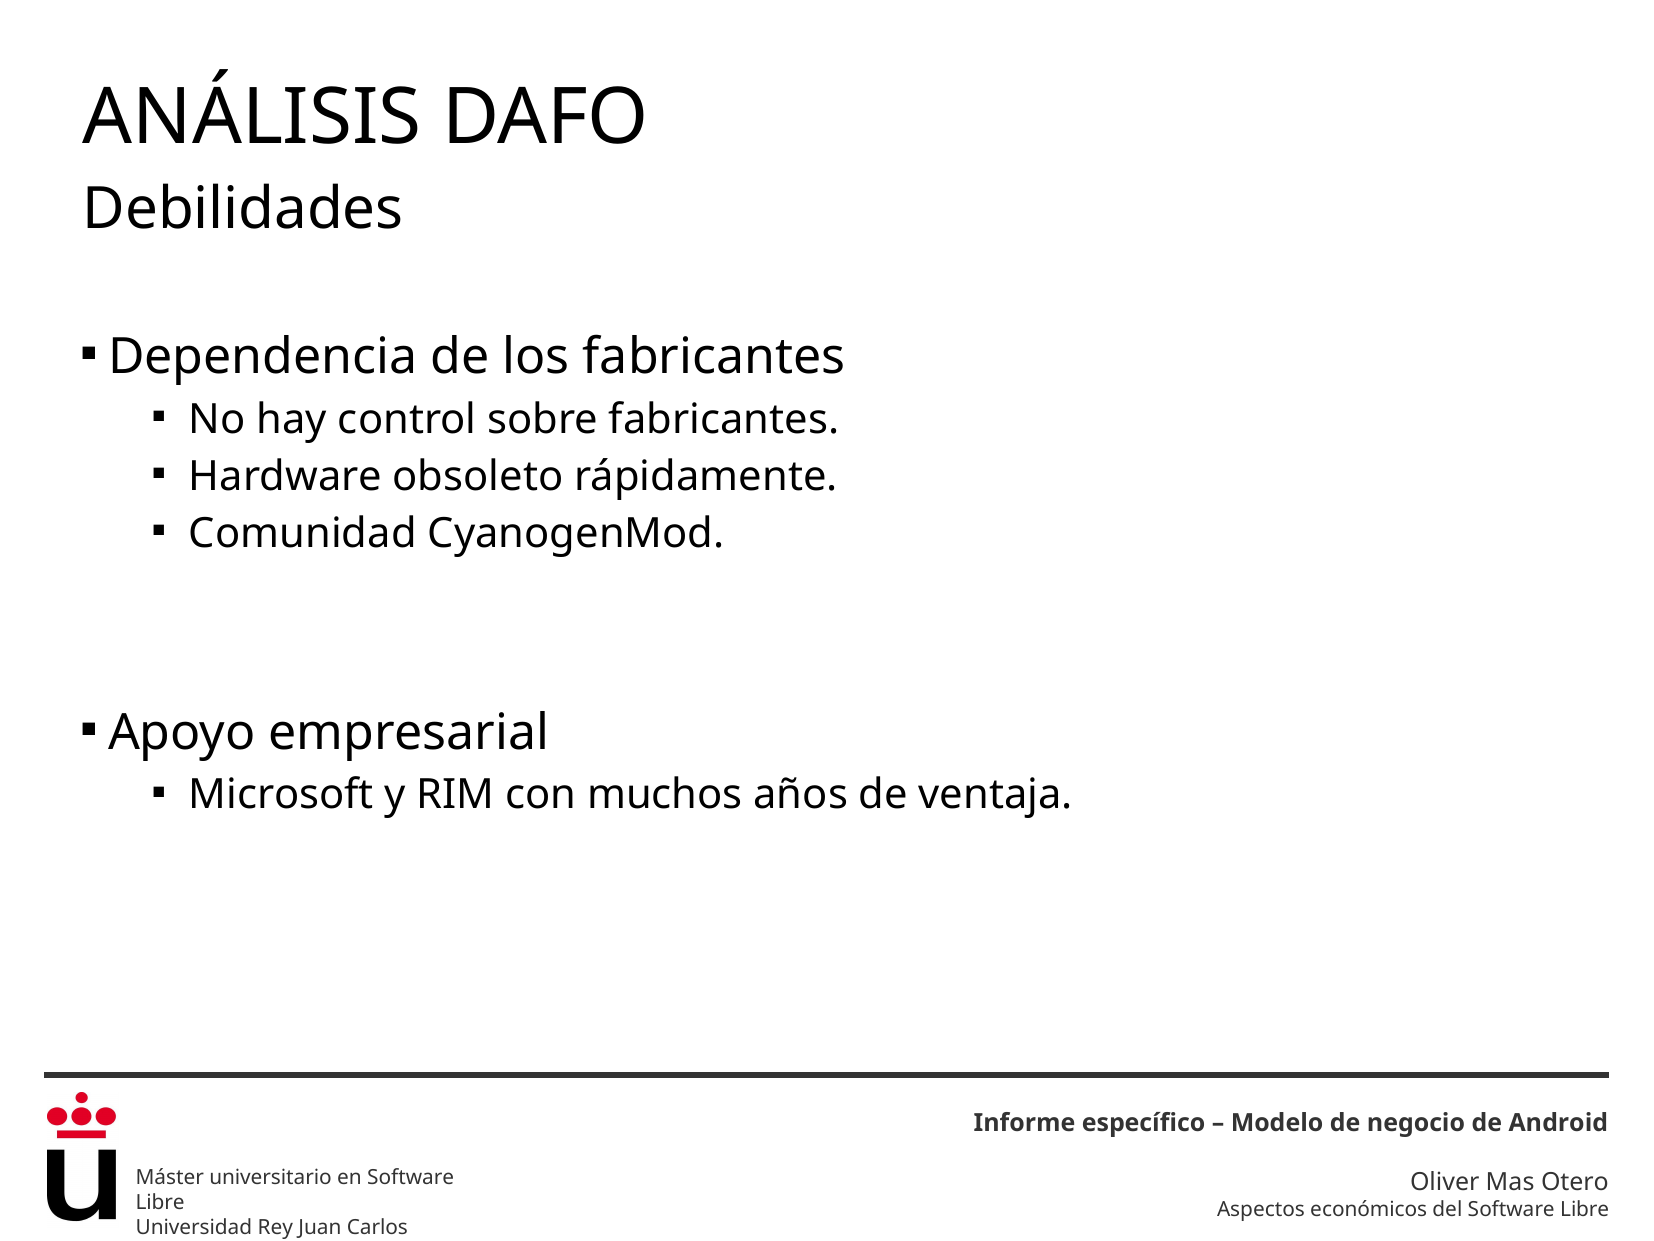

# ANÁLISIS DAFO Debilidades
 Dependencia de los fabricantes
No hay control sobre fabricantes.
Hardware obsoleto rápidamente.
Comunidad CyanogenMod.
 Apoyo empresarial
Microsoft y RIM con muchos años de ventaja.
Informe específico – Modelo de negocio de Android
Oliver Mas Otero
Aspectos económicos del Software Libre
Máster universitario en Software Libre
Universidad Rey Juan Carlos